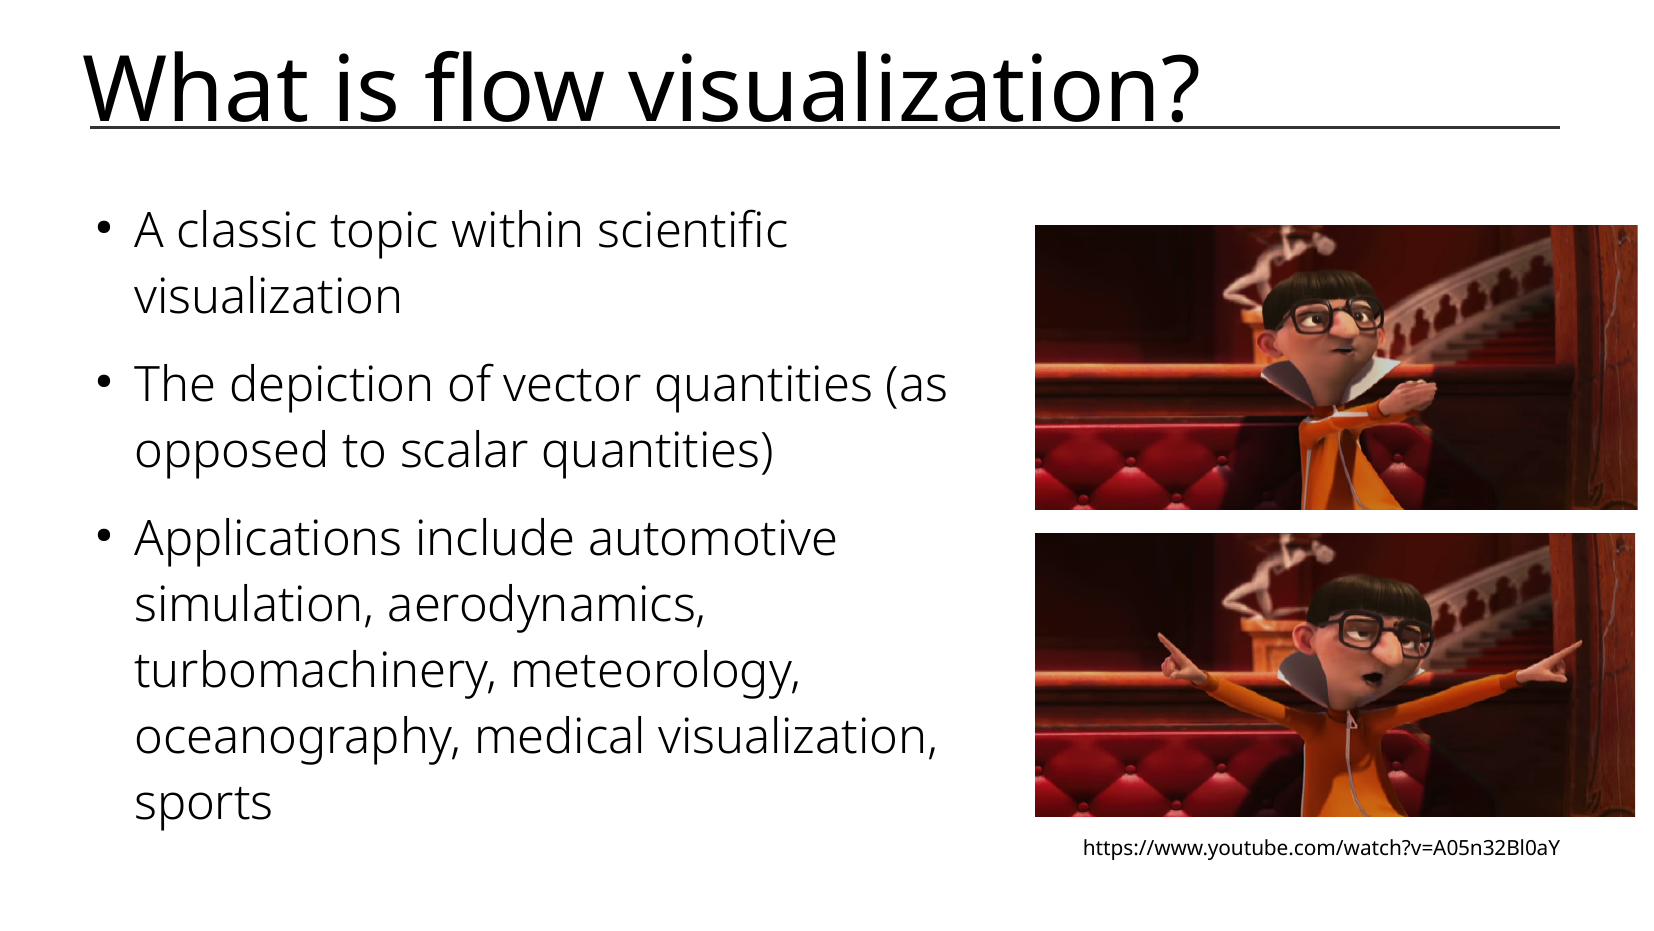

# What is flow visualization?
A classic topic within scientific visualization
The depiction of vector quantities (as opposed to scalar quantities)
Applications include automotive simulation, aerodynamics, turbomachinery, meteorology, oceanography, medical visualization, sports
https://www.youtube.com/watch?v=A05n32Bl0aY